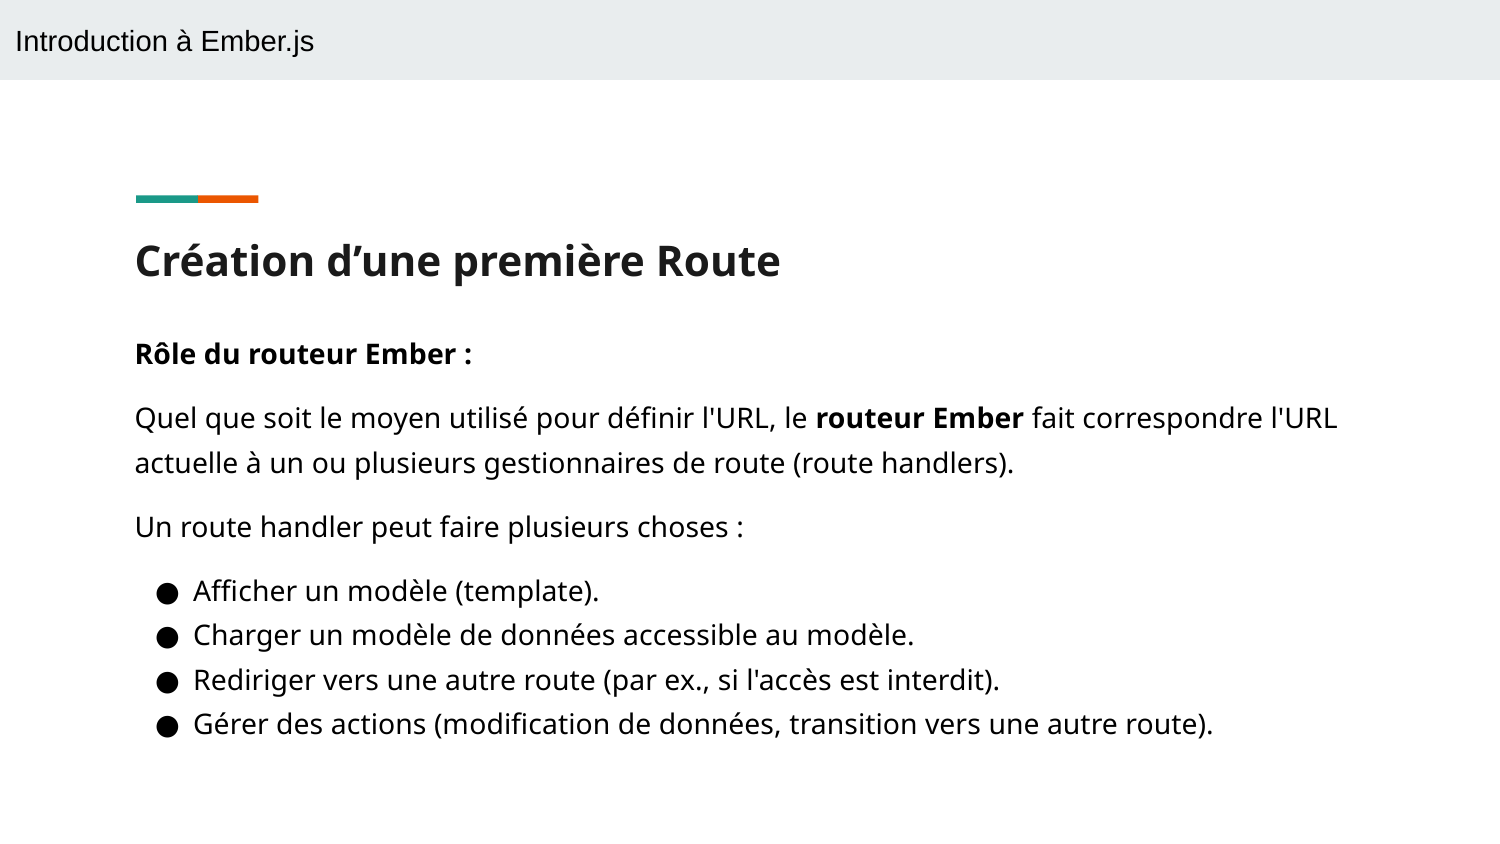

# Création d’une première Route
Rôle du routeur Ember :
Quel que soit le moyen utilisé pour définir l'URL, le routeur Ember fait correspondre l'URL actuelle à un ou plusieurs gestionnaires de route (route handlers).
Un route handler peut faire plusieurs choses :
Afficher un modèle (template).
Charger un modèle de données accessible au modèle.
Rediriger vers une autre route (par ex., si l'accès est interdit).
Gérer des actions (modification de données, transition vers une autre route).